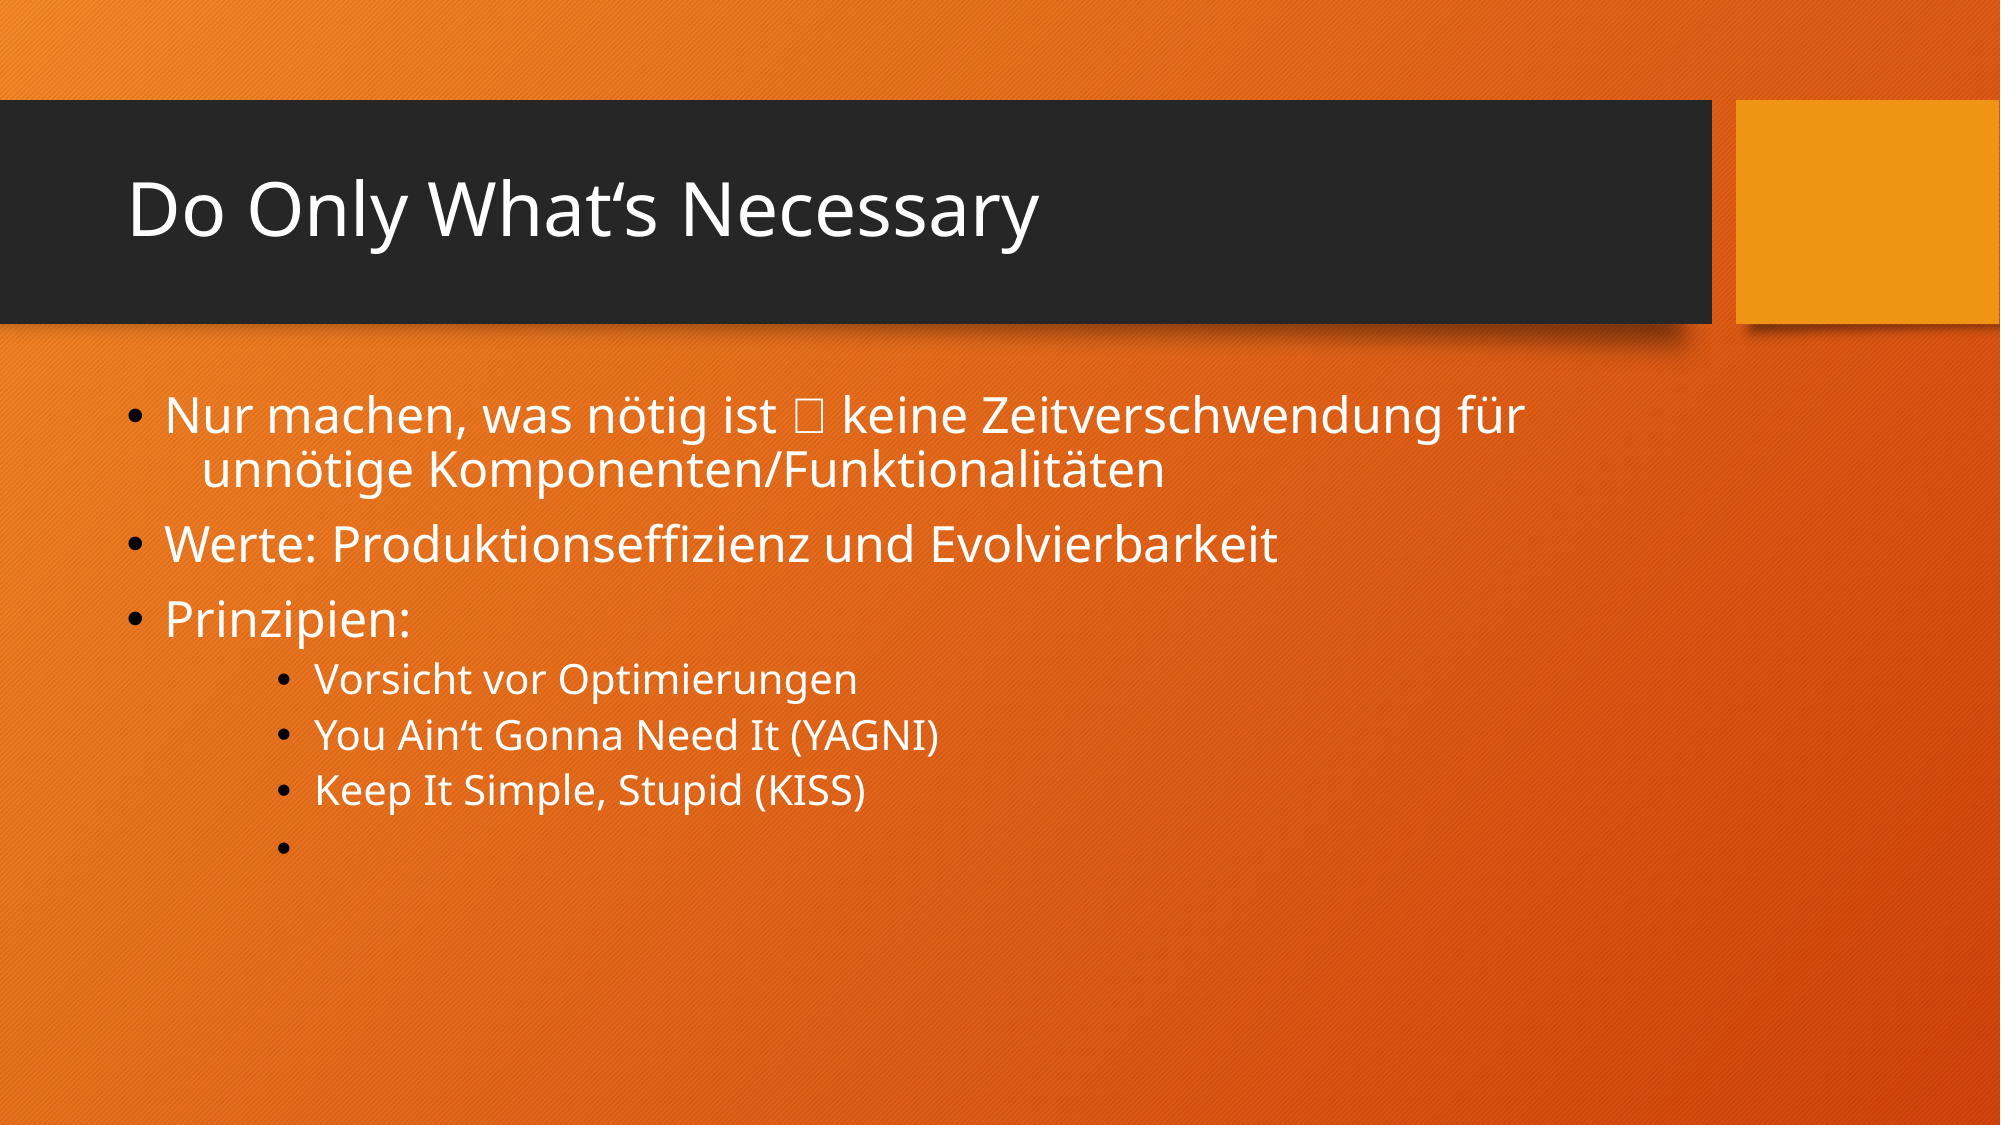

# Do Only What‘s Necessary
Nur machen, was nötig ist  keine Zeitverschwendung für unnötige Komponenten/Funktionalitäten
Werte: Produktionseffizienz und Evolvierbarkeit
Prinzipien:
Vorsicht vor Optimierungen
You Ain‘t Gonna Need It (YAGNI)
Keep It Simple, Stupid (KISS)